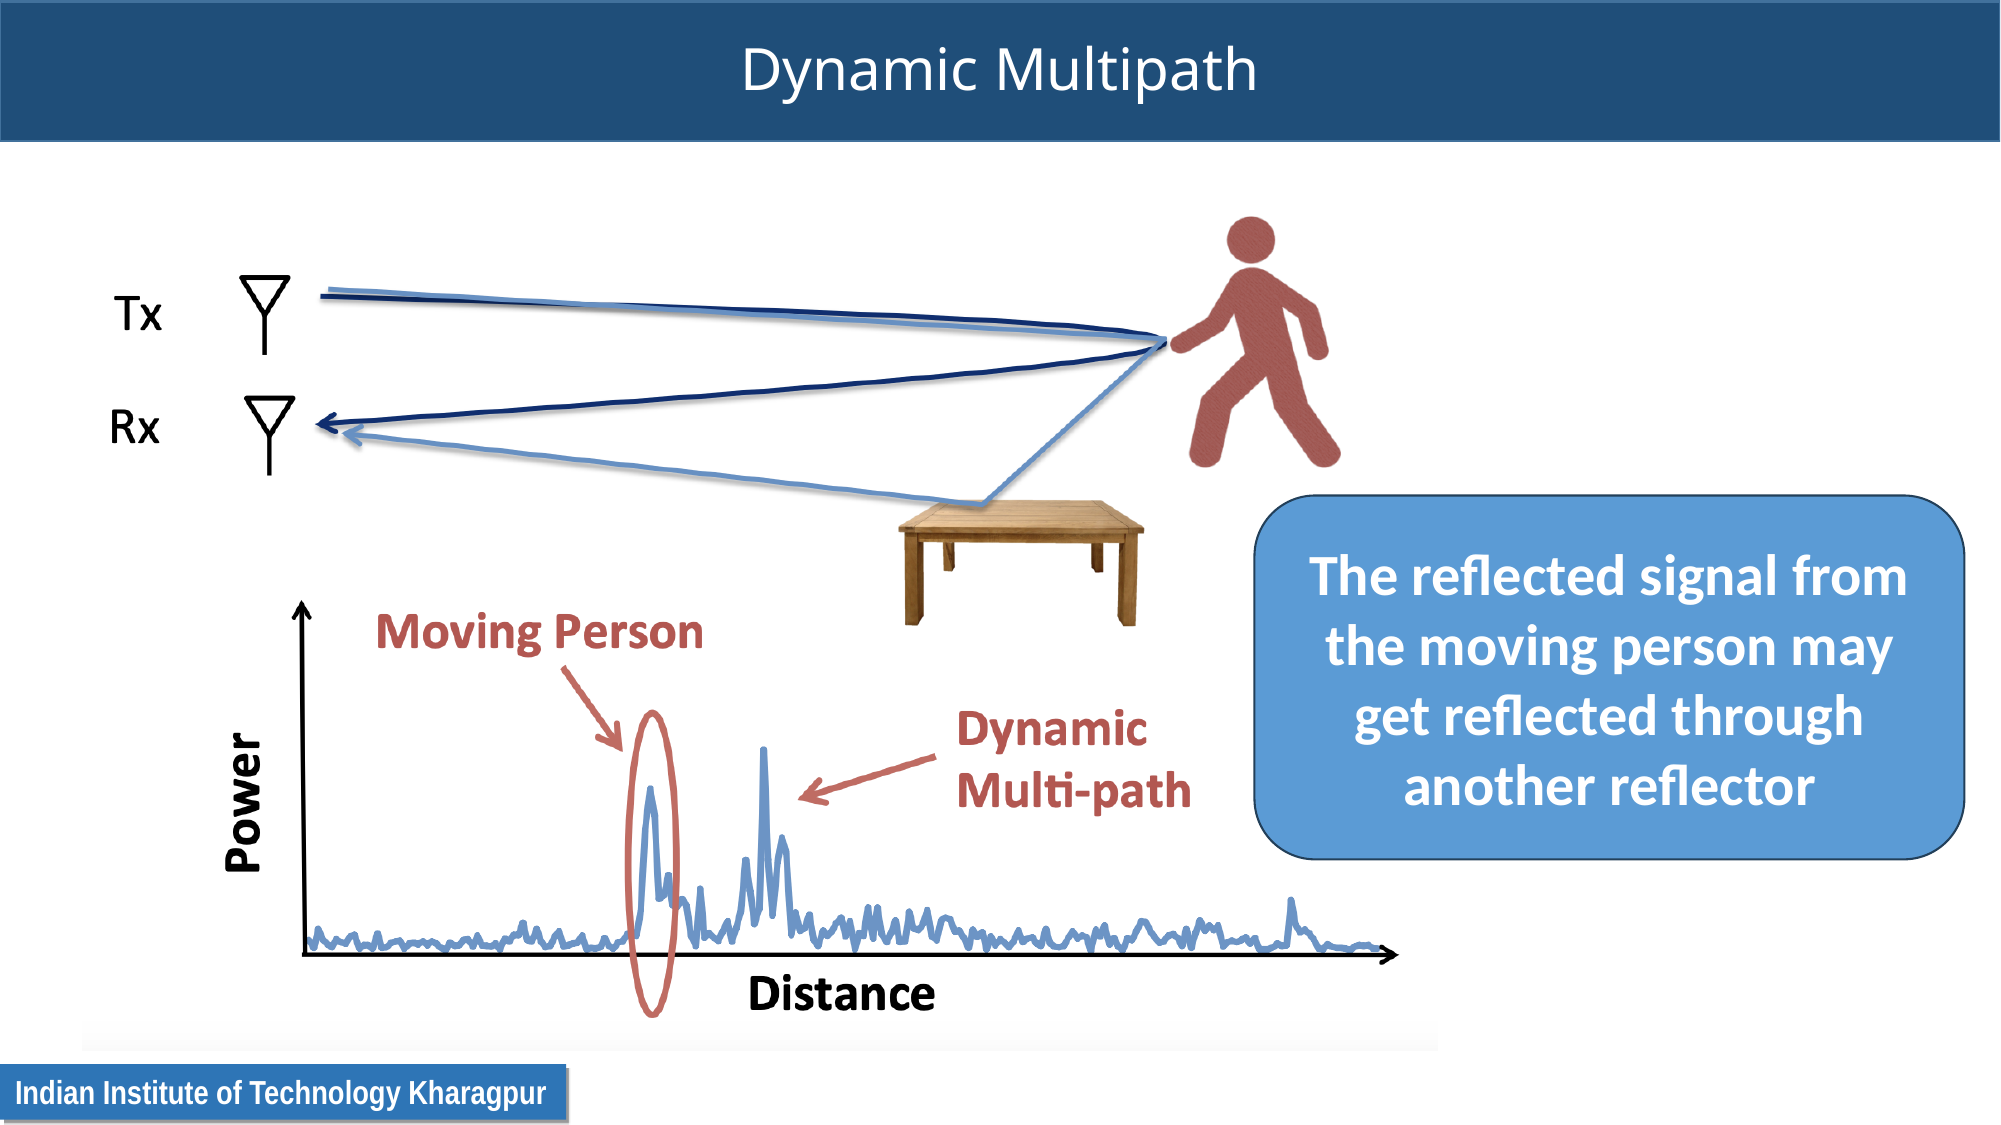

# Dynamic Multipath
The reflected signal from the moving person may get reflected through another reflector